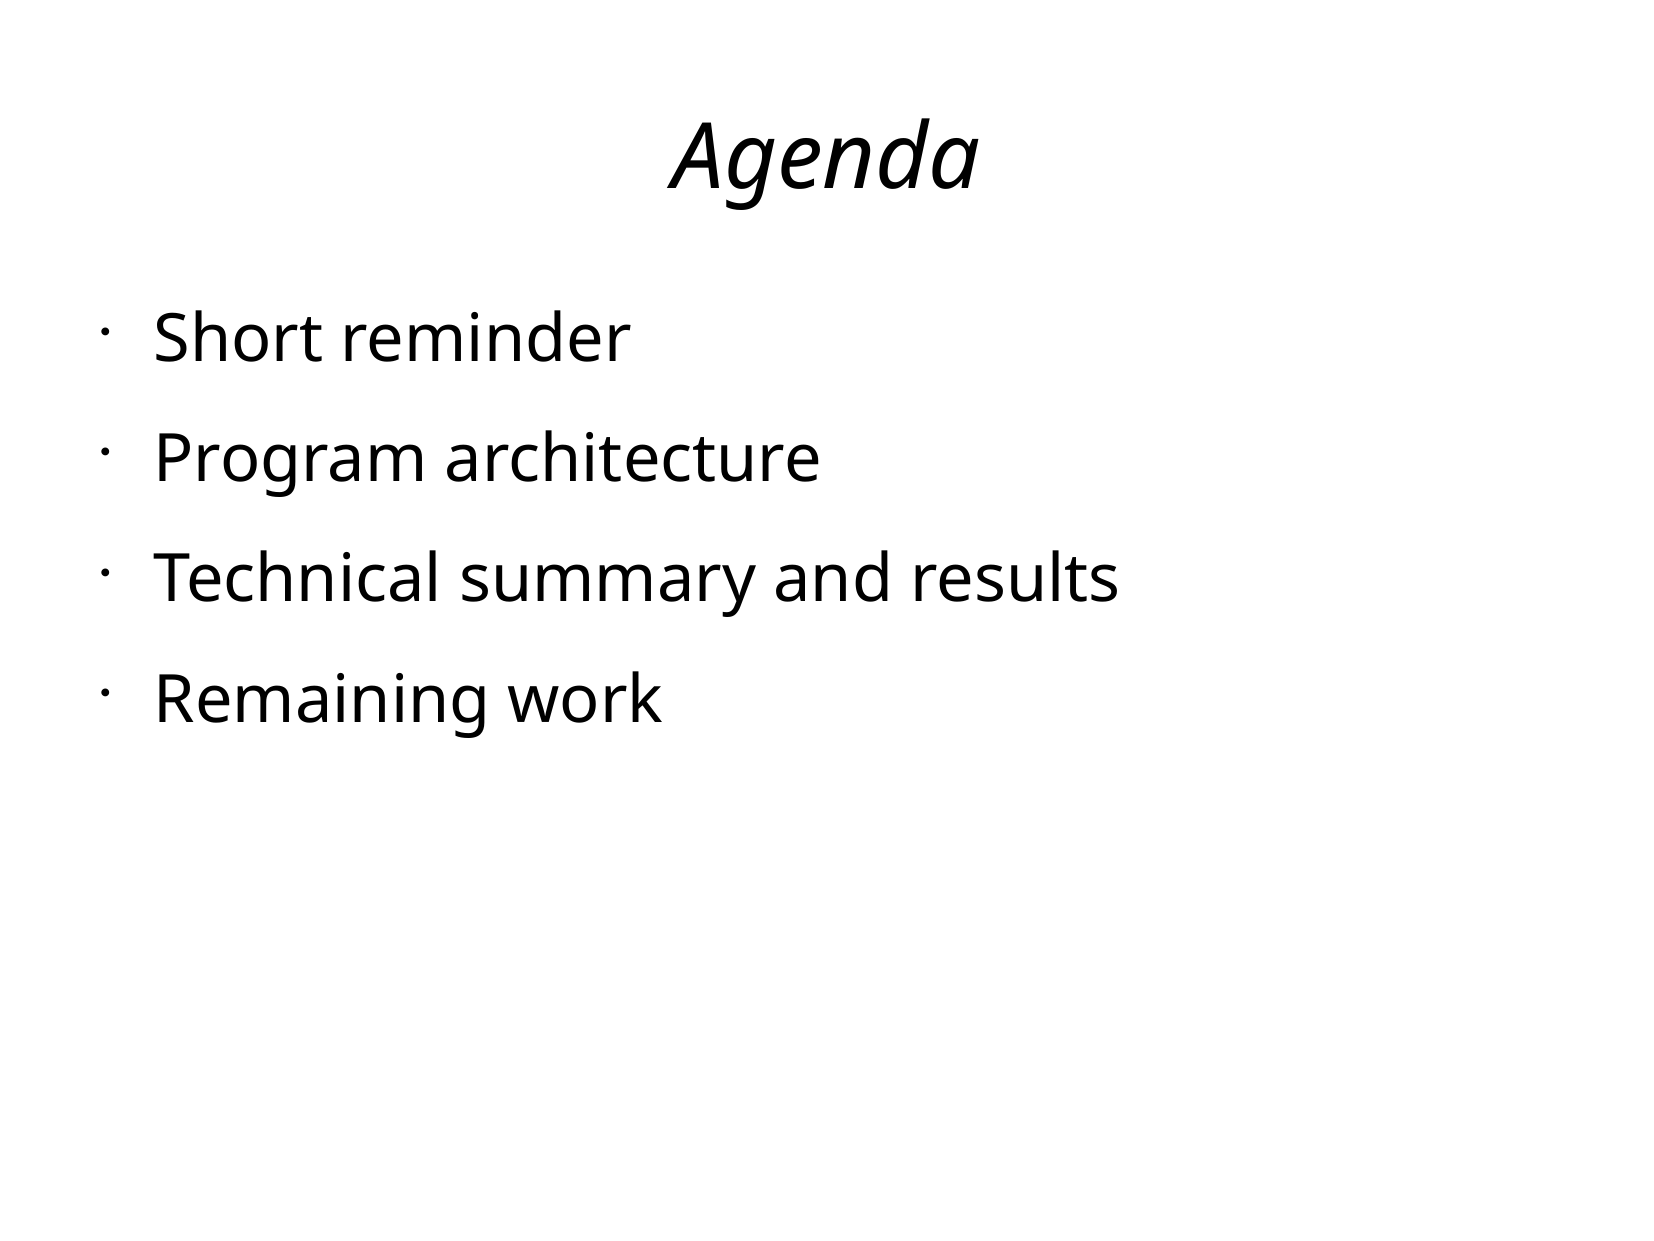

# Agenda
Short reminder
Program architecture
Technical summary and results
Remaining work